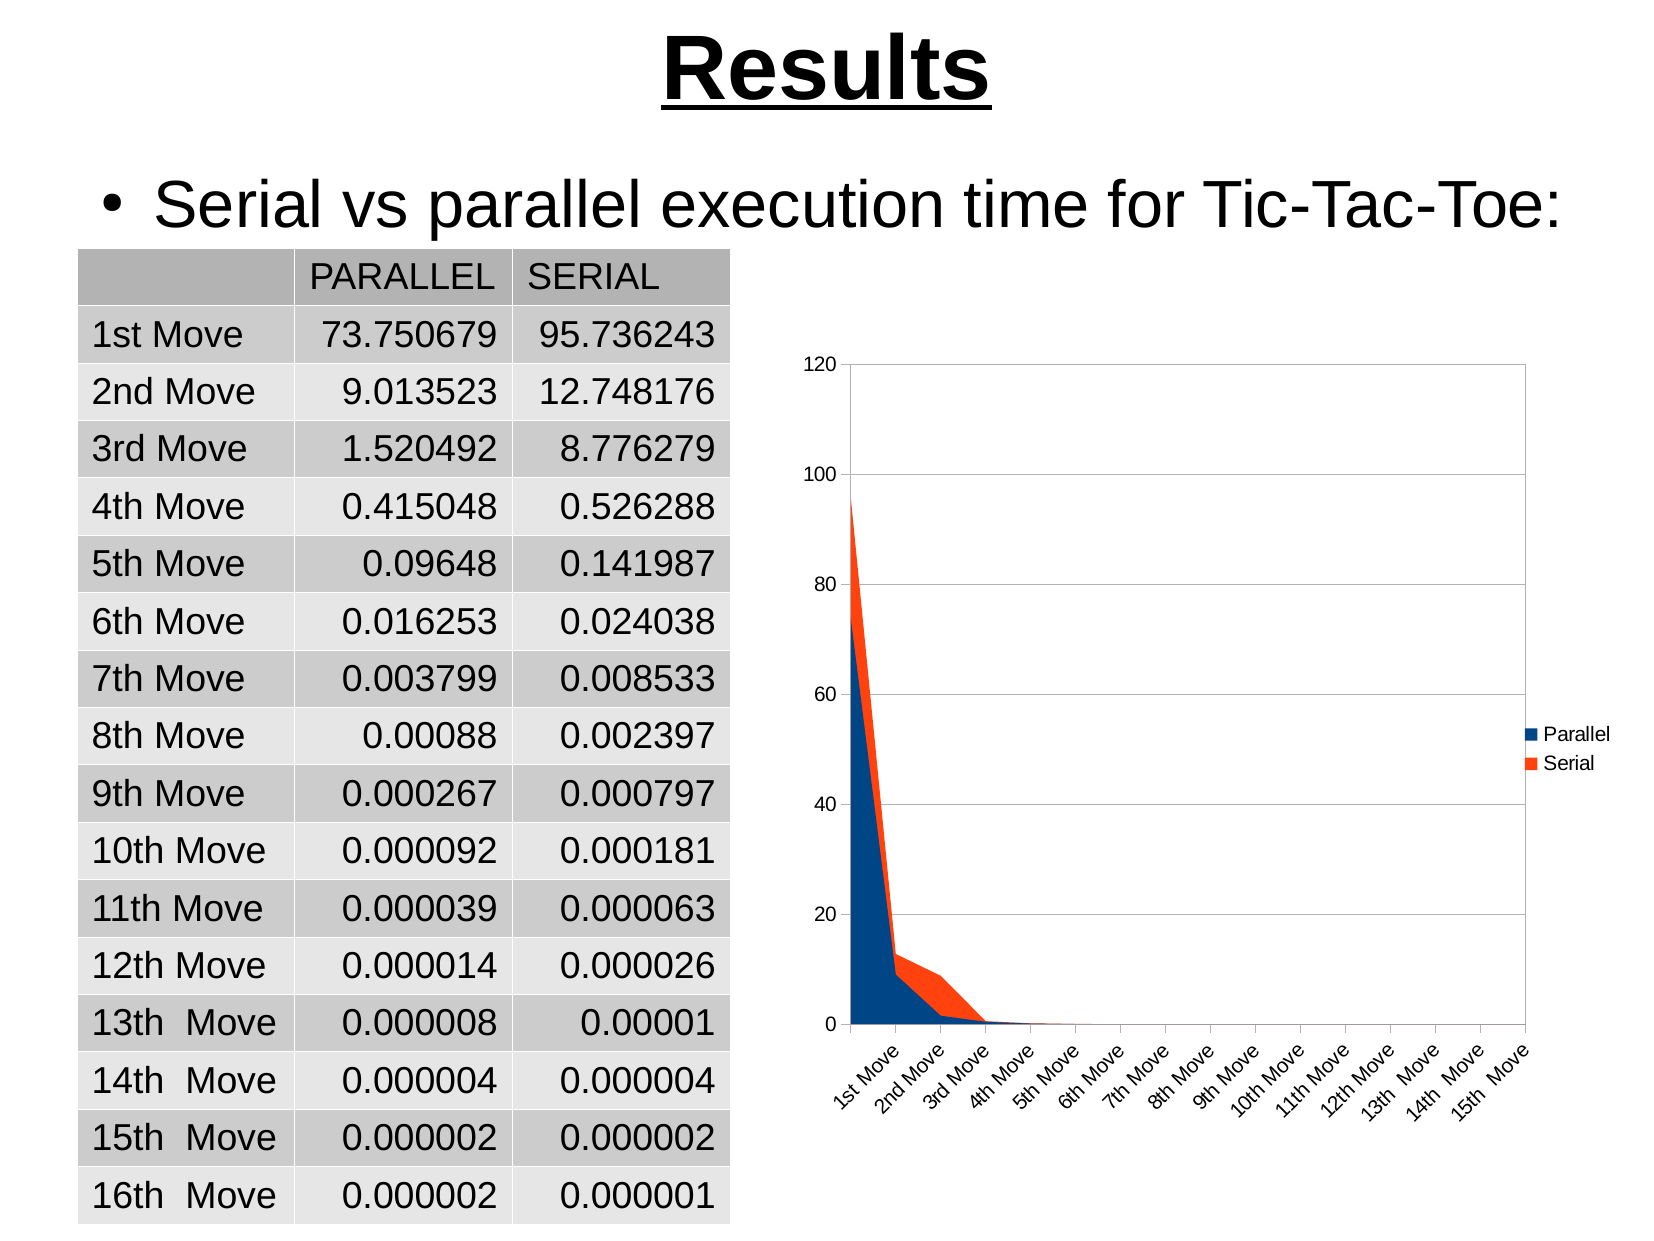

# Results
Serial vs parallel execution time for Tic-Tac-Toe:
| | PARALLEL | SERIAL |
| --- | --- | --- |
| 1st Move | 73.750679 | 95.736243 |
| 2nd Move | 9.013523 | 12.748176 |
| 3rd Move | 1.520492 | 8.776279 |
| 4th Move | 0.415048 | 0.526288 |
| 5th Move | 0.09648 | 0.141987 |
| 6th Move | 0.016253 | 0.024038 |
| 7th Move | 0.003799 | 0.008533 |
| 8th Move | 0.00088 | 0.002397 |
| 9th Move | 0.000267 | 0.000797 |
| 10th Move | 0.000092 | 0.000181 |
| 11th Move | 0.000039 | 0.000063 |
| 12th Move | 0.000014 | 0.000026 |
| 13th Move | 0.000008 | 0.00001 |
| 14th Move | 0.000004 | 0.000004 |
| 15th Move | 0.000002 | 0.000002 |
| 16th Move | 0.000002 | 0.000001 |
### Chart
| Category | Parallel | Serial |
|---|---|---|
| None | 73.750679 | 95.736243 |
| 1st Move | 9.013523 | 12.748176 |
| 2nd Move | 1.520492 | 8.776279 |
| 3rd Move | 0.415048 | 0.526288 |
| 4th Move | 0.09648 | 0.141987 |
| 5th Move | 0.016253 | 0.024038 |
| 6th Move | 0.003799 | 0.008533 |
| 7th Move | 0.00088 | 0.002397 |
| 8th Move | 0.000267 | 0.000797 |
| 9th Move | 9.2e-05 | 0.000181 |
| 10th Move | 3.9e-05 | 6.3e-05 |
| 11th Move | 1.4e-05 | 2.6e-05 |
| 12th Move | 8e-06 | 1e-05 |
| 13th Move | 4e-06 | 4e-06 |
| 14th Move | 2e-06 | 2e-06 |
| 15th Move | 2e-06 | 1e-06 |